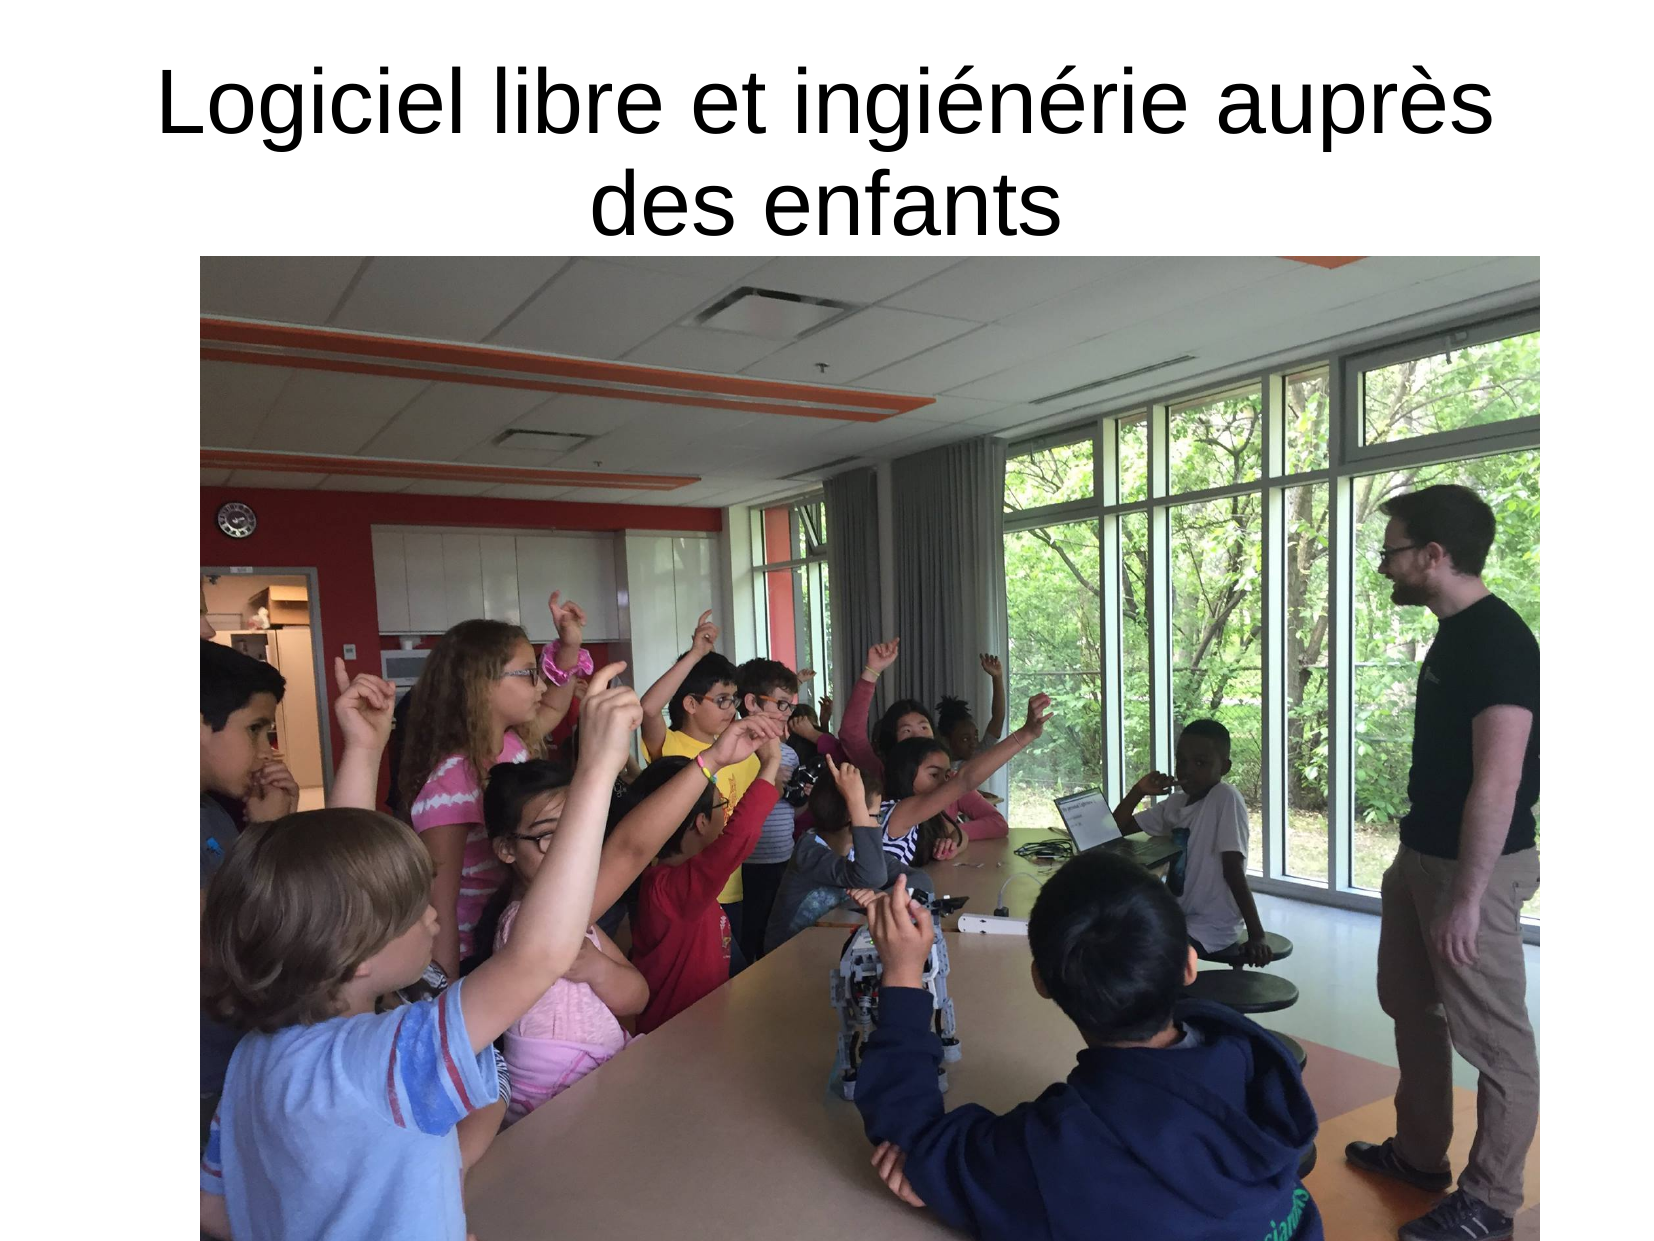

# Logiciel libre et ingiénérie auprès des enfants